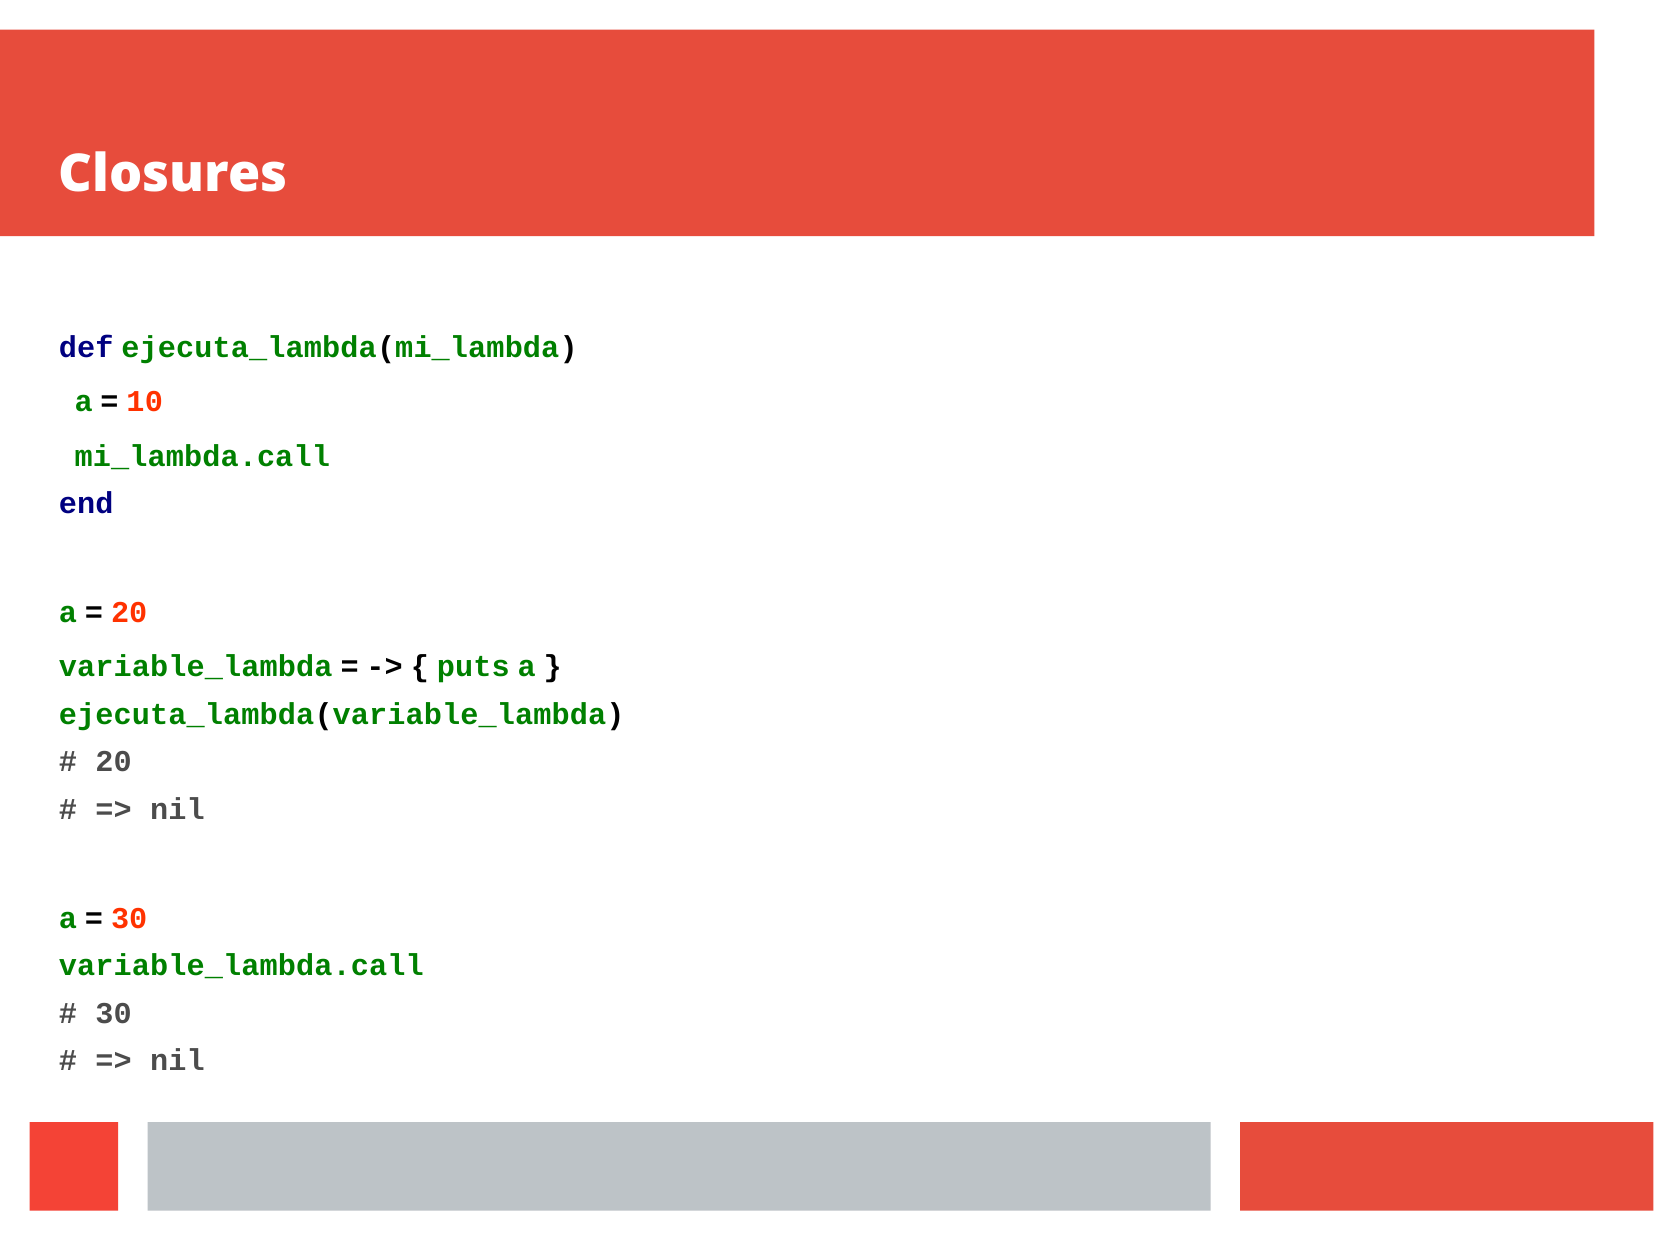

# Closures
def ejecuta_lambda(mi_lambda)
 a = 10
 mi_lambda.call
end
a = 20
variable_lambda = -> { puts a }
ejecuta_lambda(variable_lambda)
# 20
# => nil
a = 30
variable_lambda.call
# 30
# => nil